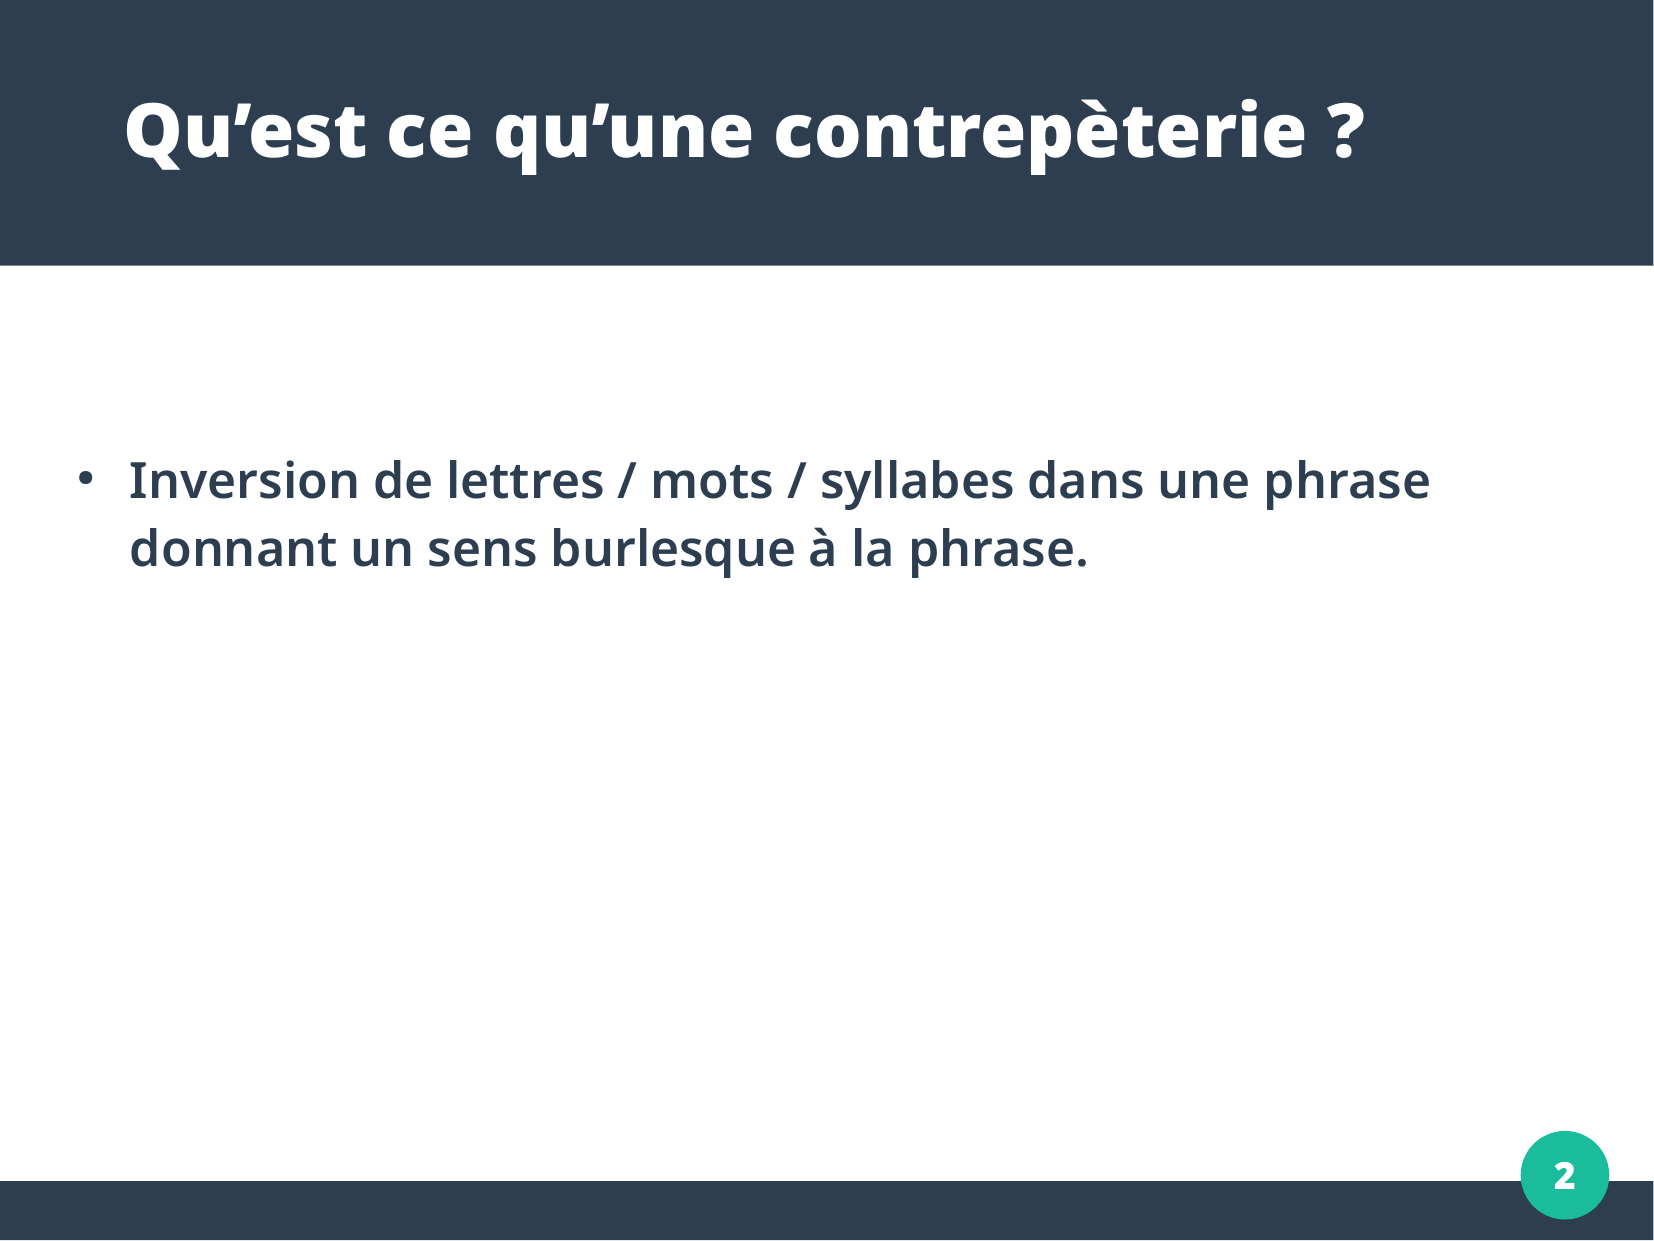

# Qu’est ce qu’une contrepèterie ?
Inversion de lettres / mots / syllabes dans une phrase donnant un sens burlesque à la phrase.
2